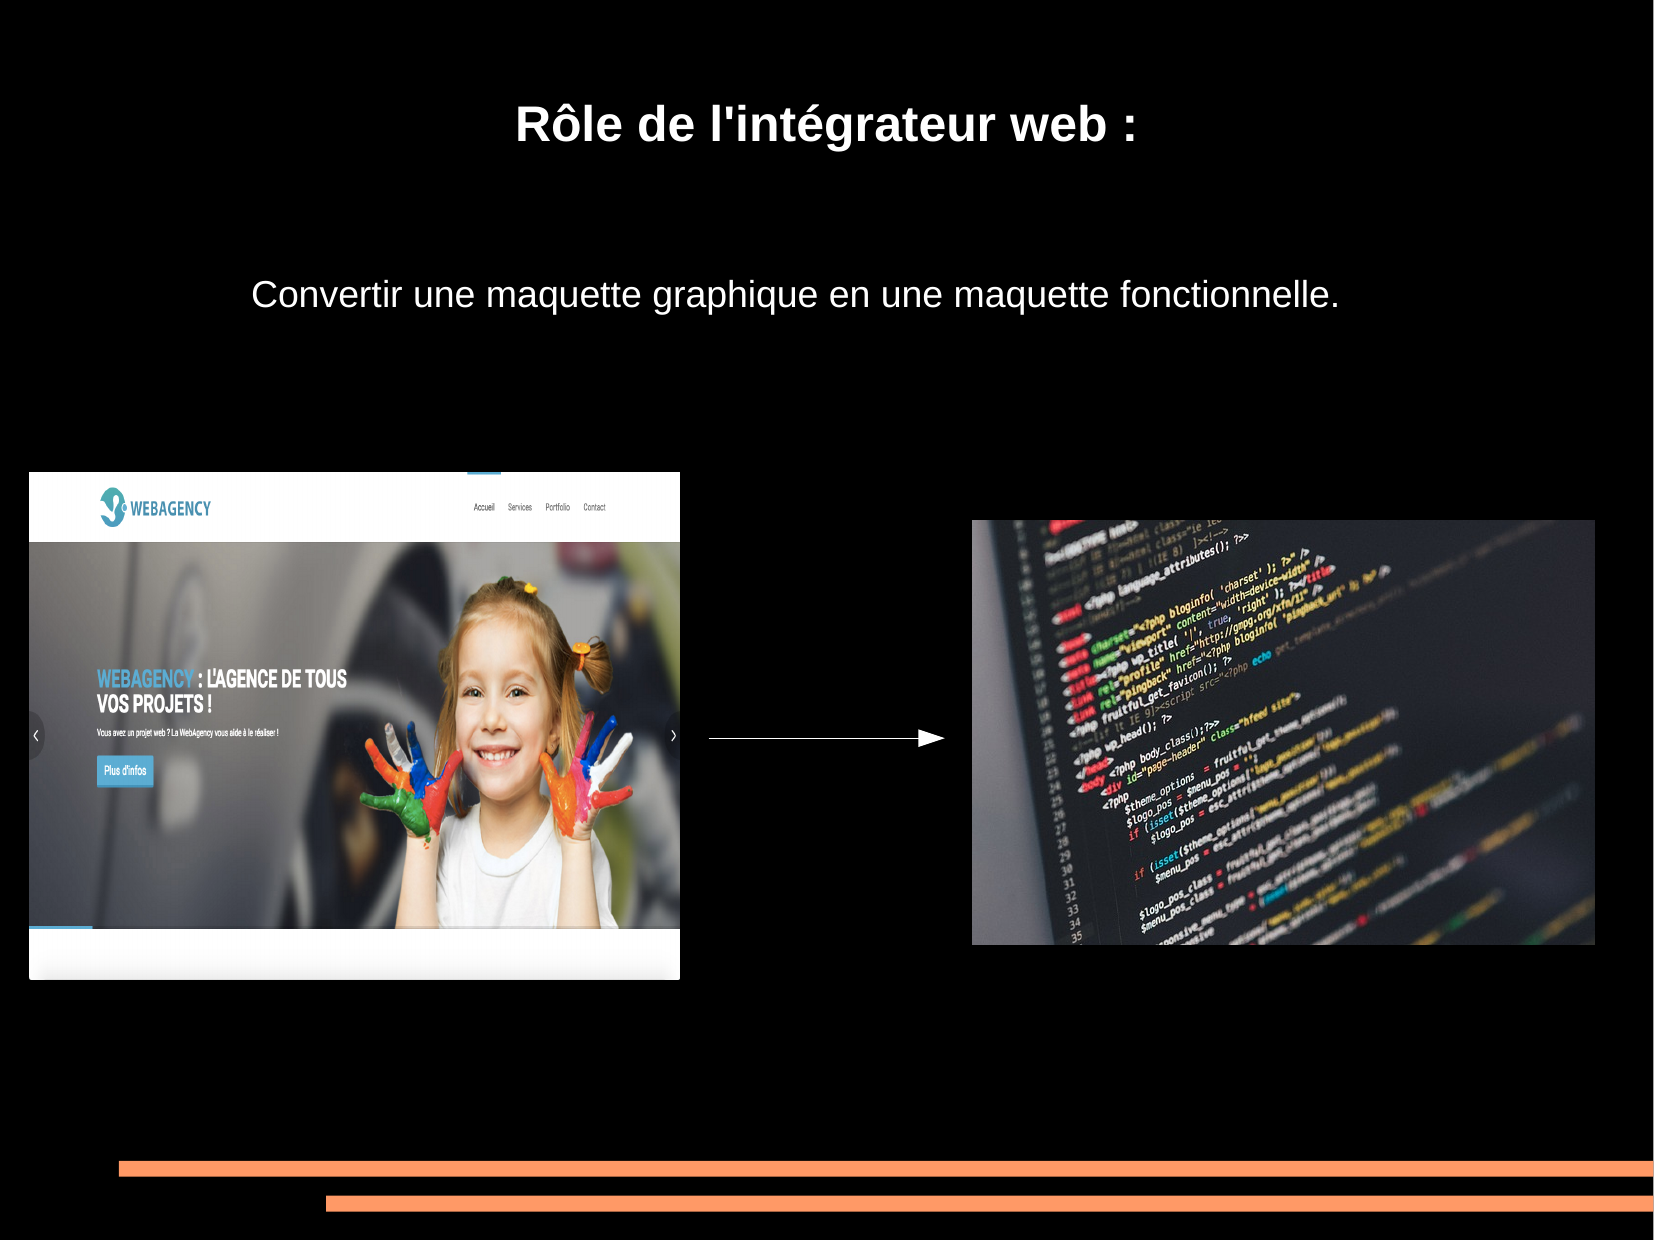

Rôle de l'intégrateur web :
Convertir une maquette graphique en une maquette fonctionnelle.